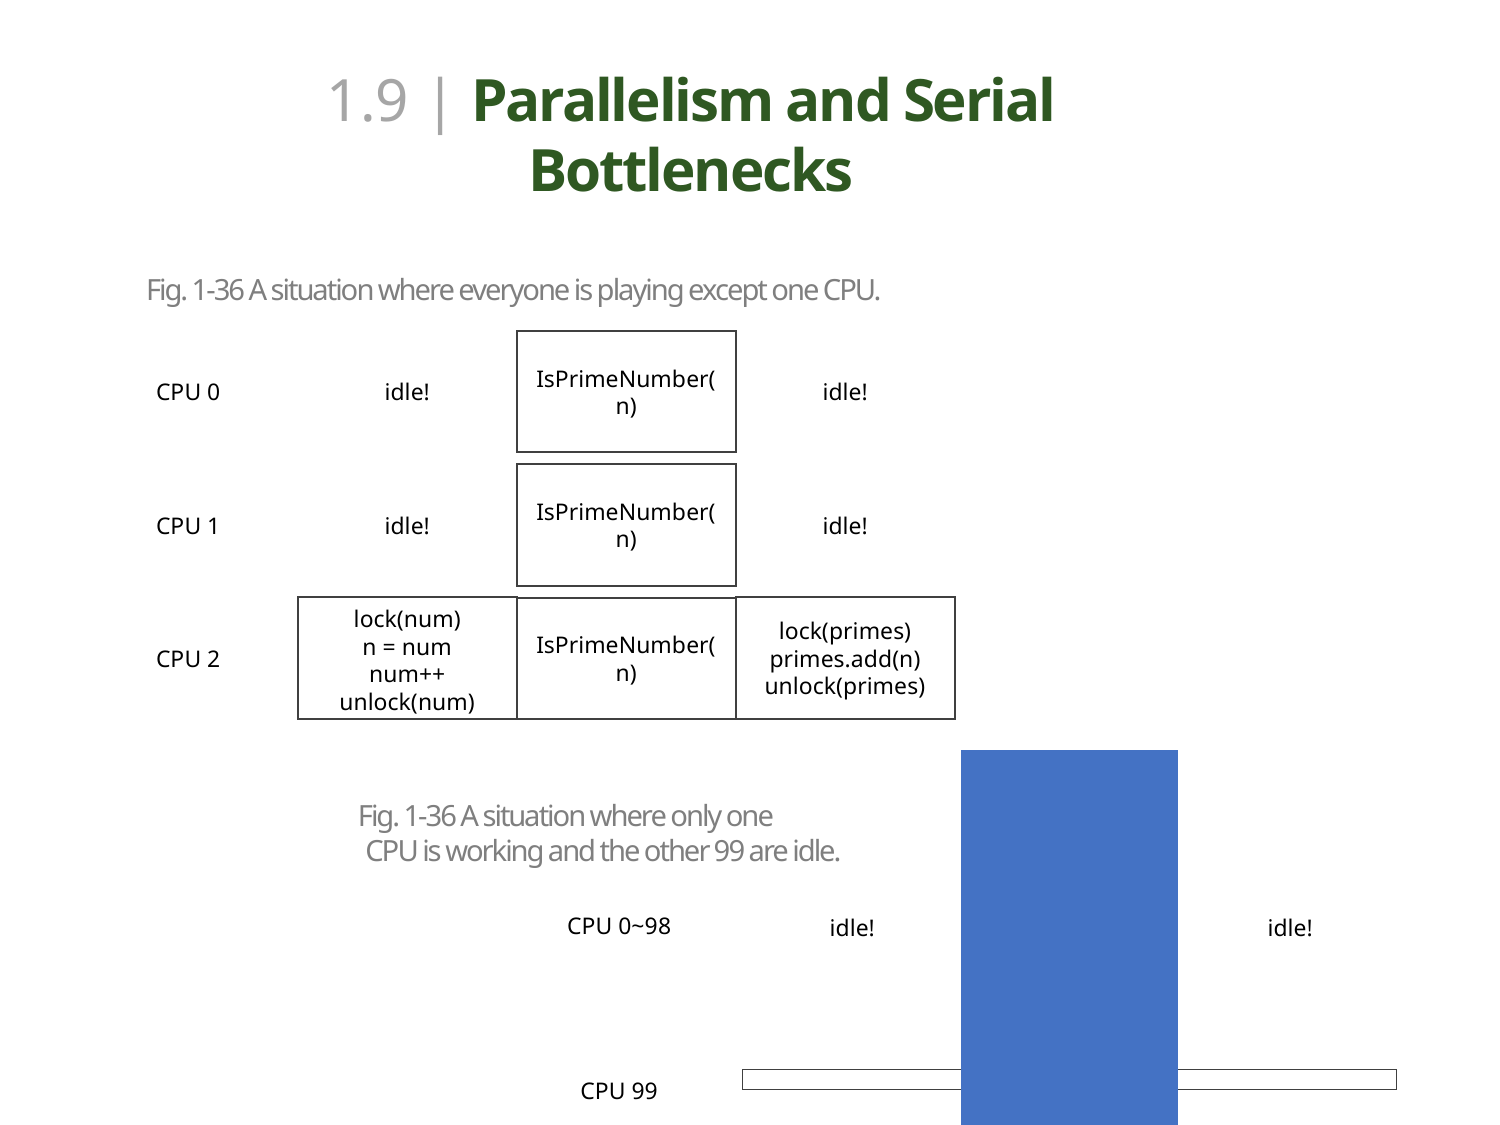

1.9 | Parallelism and Serial Bottlenecks
Fig. 1-36 A situation where everyone is playing except one CPU.
CPU 0
idle!
idle!
IsPrimeNumber(n)
CPU 1
idle!
idle!
IsPrimeNumber(n)
CPU 2
lock(num)
n = num
num++
unlock(num)
lock(primes)
primes.add(n)
unlock(primes)
IsPrimeNumber(n)
| |
| --- |
| |
| |
| |
| |
| |
| |
| |
| |
| |
| |
| |
| |
| |
| |
| |
| |
CPU 0~98
Fig. 1-36 A situation where only one
 CPU is working and the other 99 are idle.
idle!
idle!
CPU 99